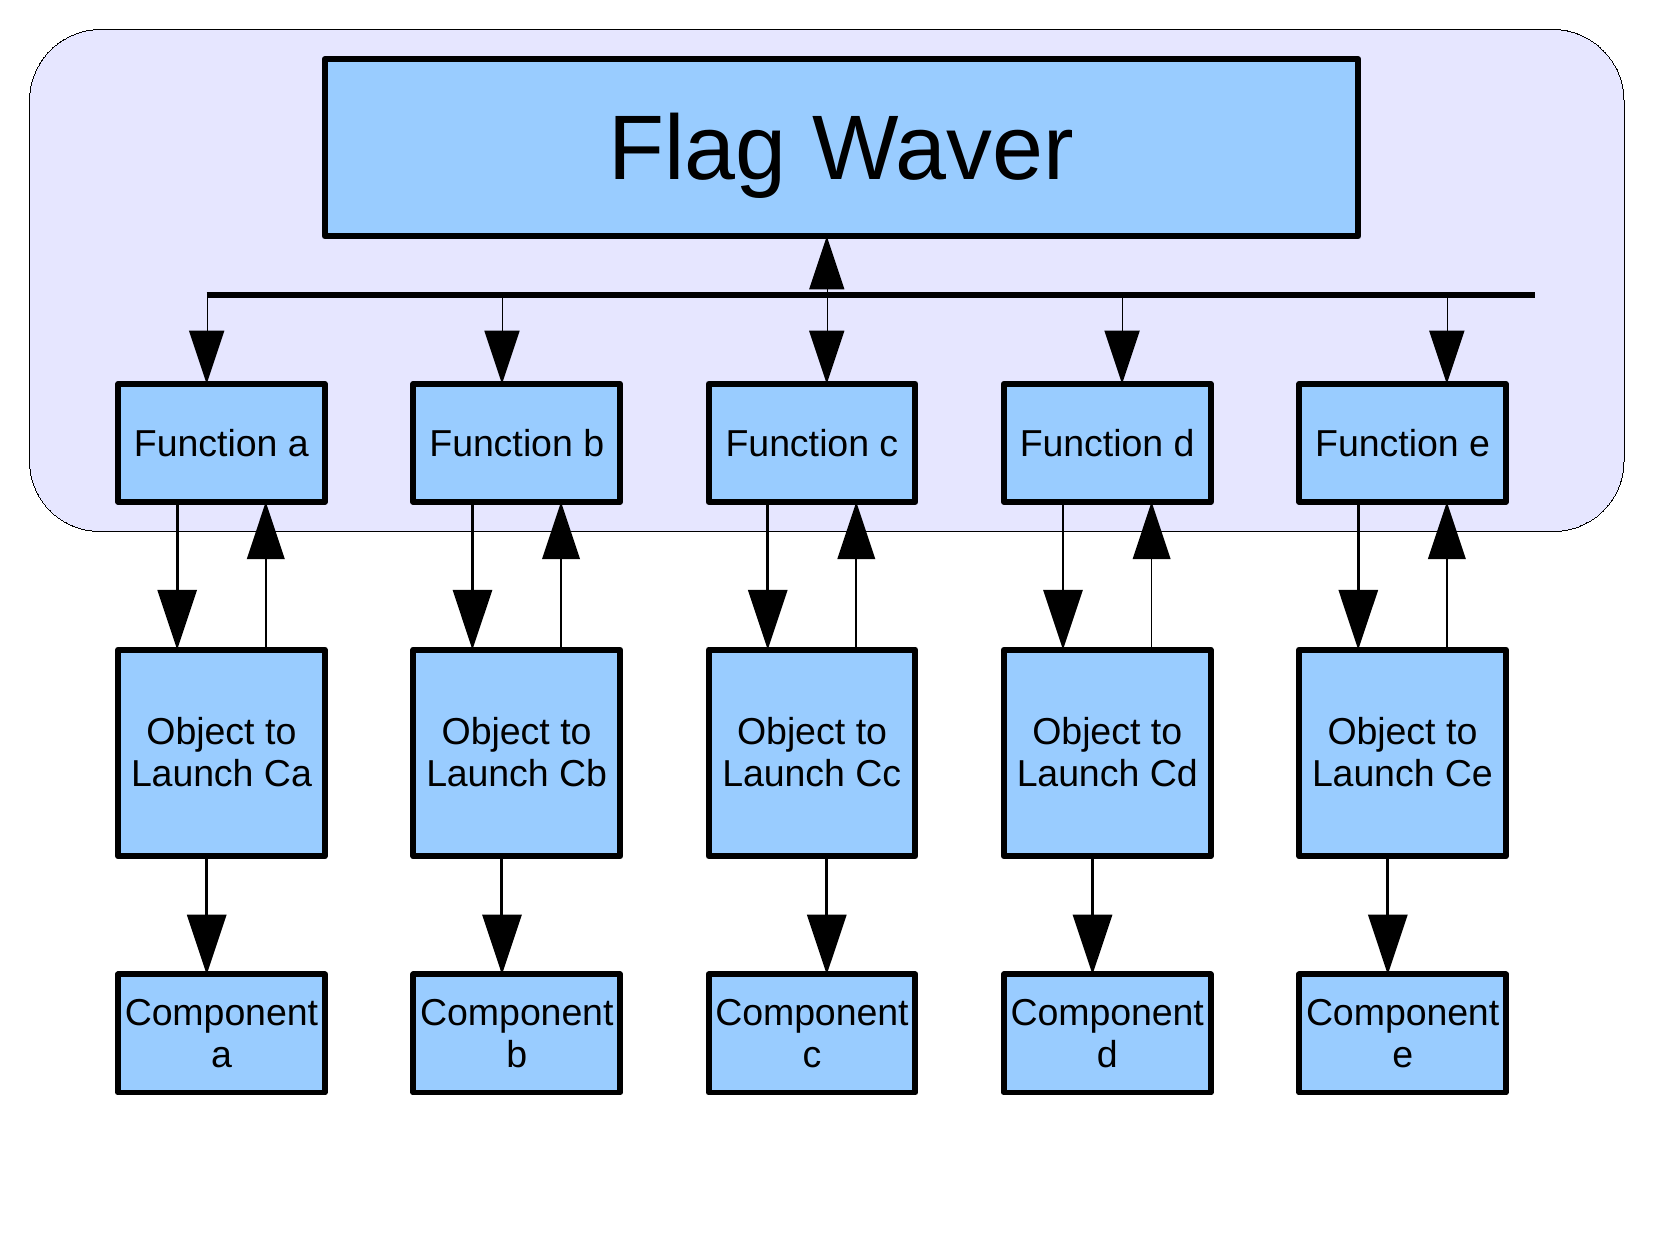

Flag Waver
Function a
Function b
Function c
Function d
Function e
Object to
Launch Ca
Object to
Launch Cb
Object to
Launch Cc
Object to
Launch Cd
Object to
Launch Ce
Component
a
Component
b
Component
c
Component
d
Component
e